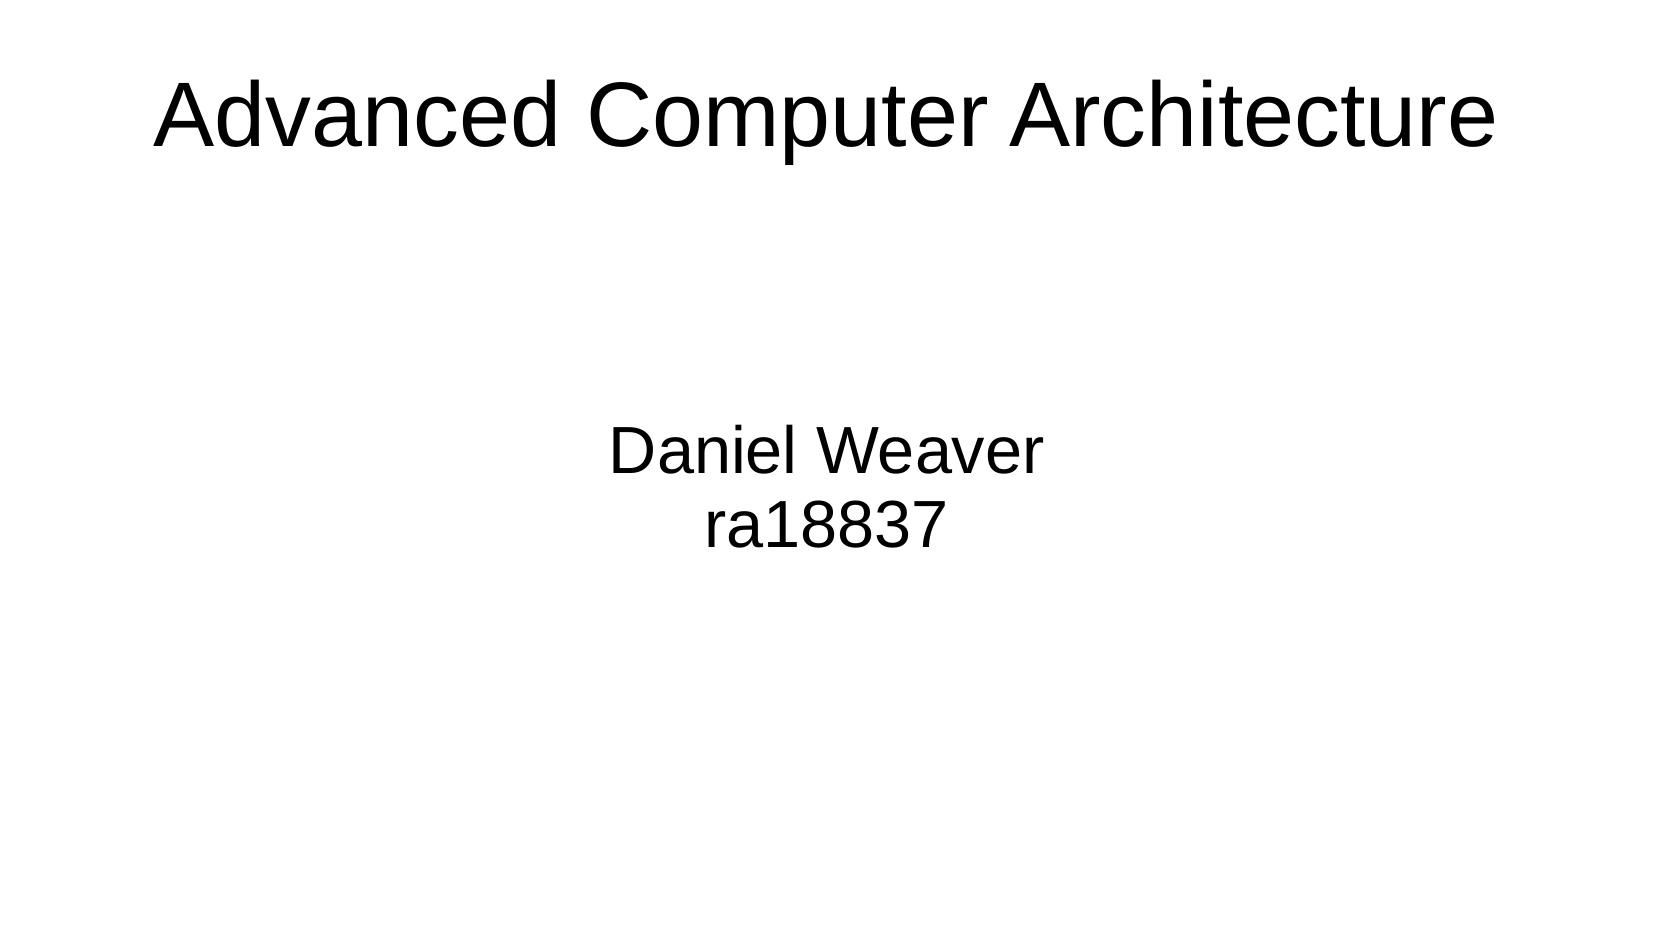

# Advanced Computer Architecture
Daniel Weaver
ra18837